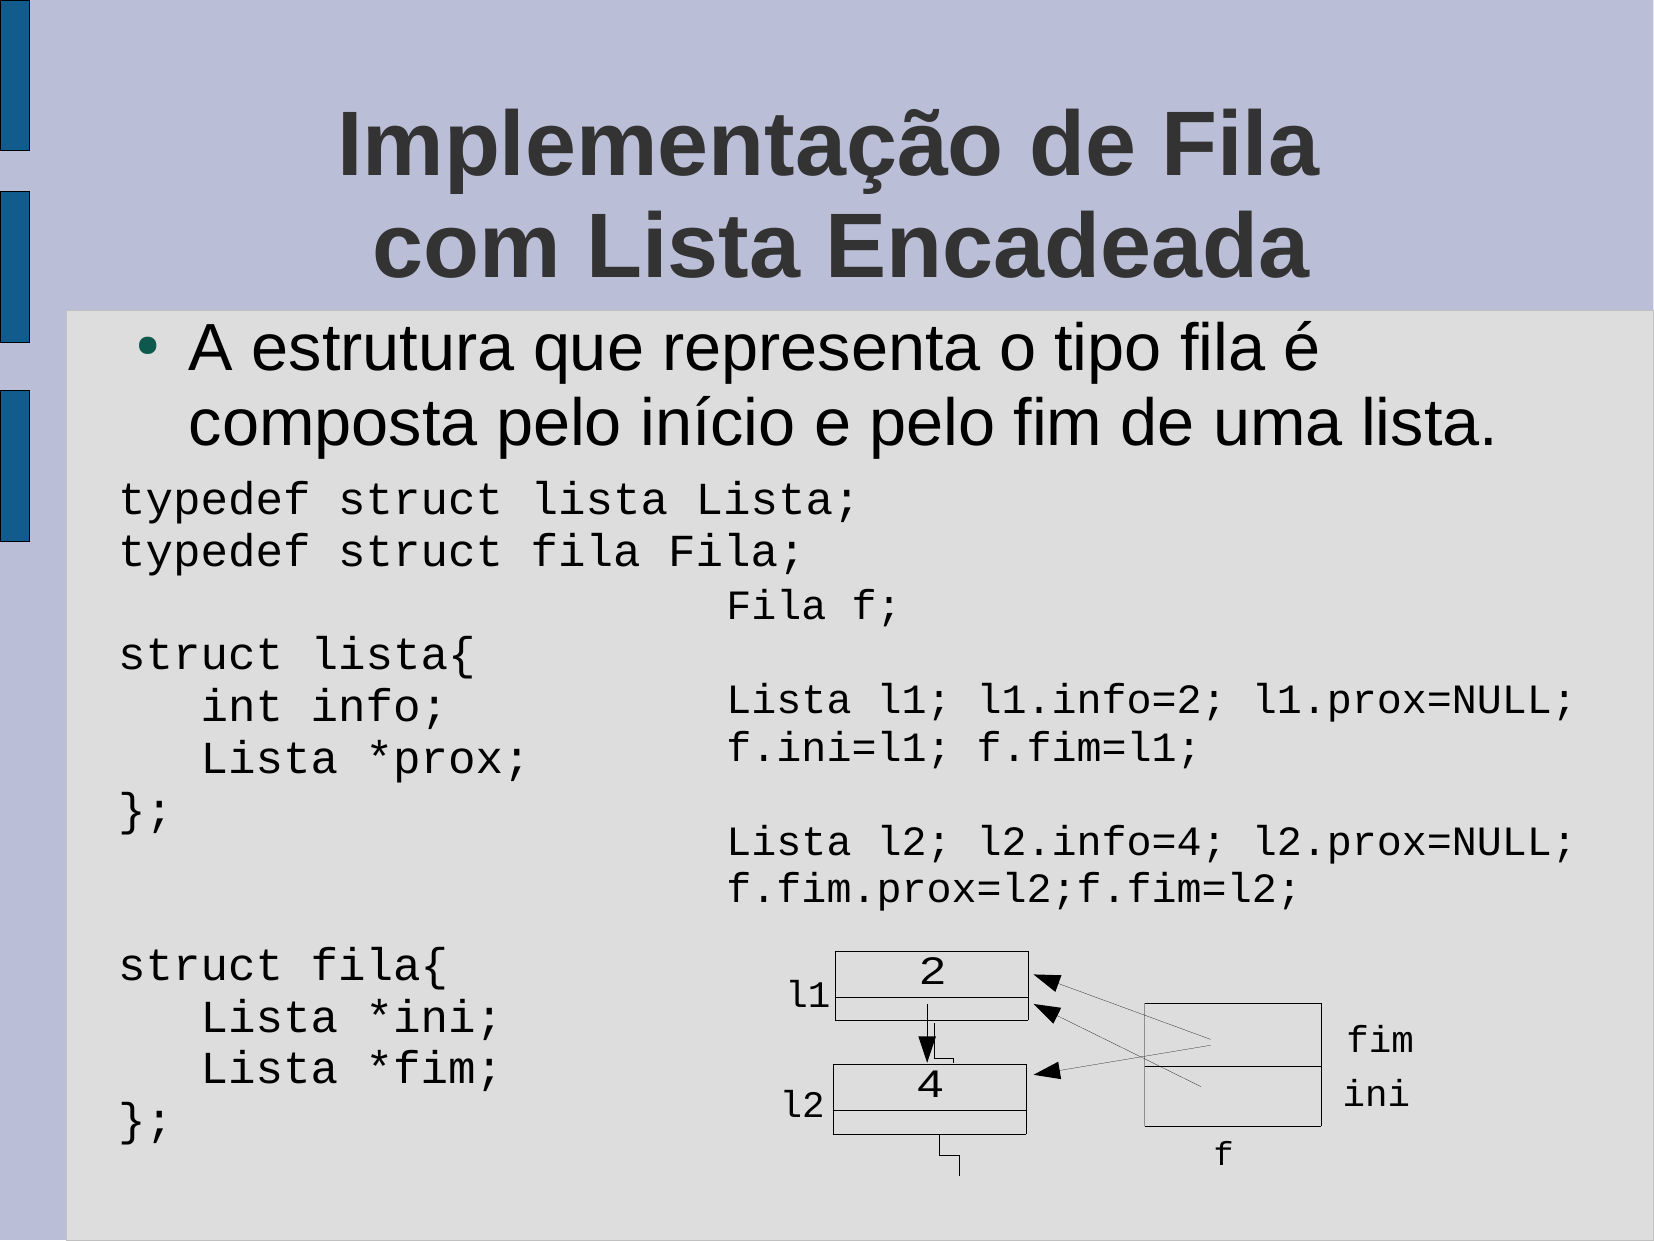

# Implementação de Fila com Lista Encadeada
A estrutura que representa o tipo fila é composta pelo início e pelo fim de uma lista.
typedef struct lista Lista;
typedef struct fila Fila;
struct lista{
 int info;
 Lista *prox;
};
struct fila{
 Lista *ini;
 Lista *fim;
};
Fila f;
Lista l1; l1.info=2; l1.prox=NULL;
f.ini=l1; f.fim=l1;
Lista l2; l2.info=4; l2.prox=NULL;
f.fim.prox=l2;f.fim=l2;
l1
ini
fim
f
l2